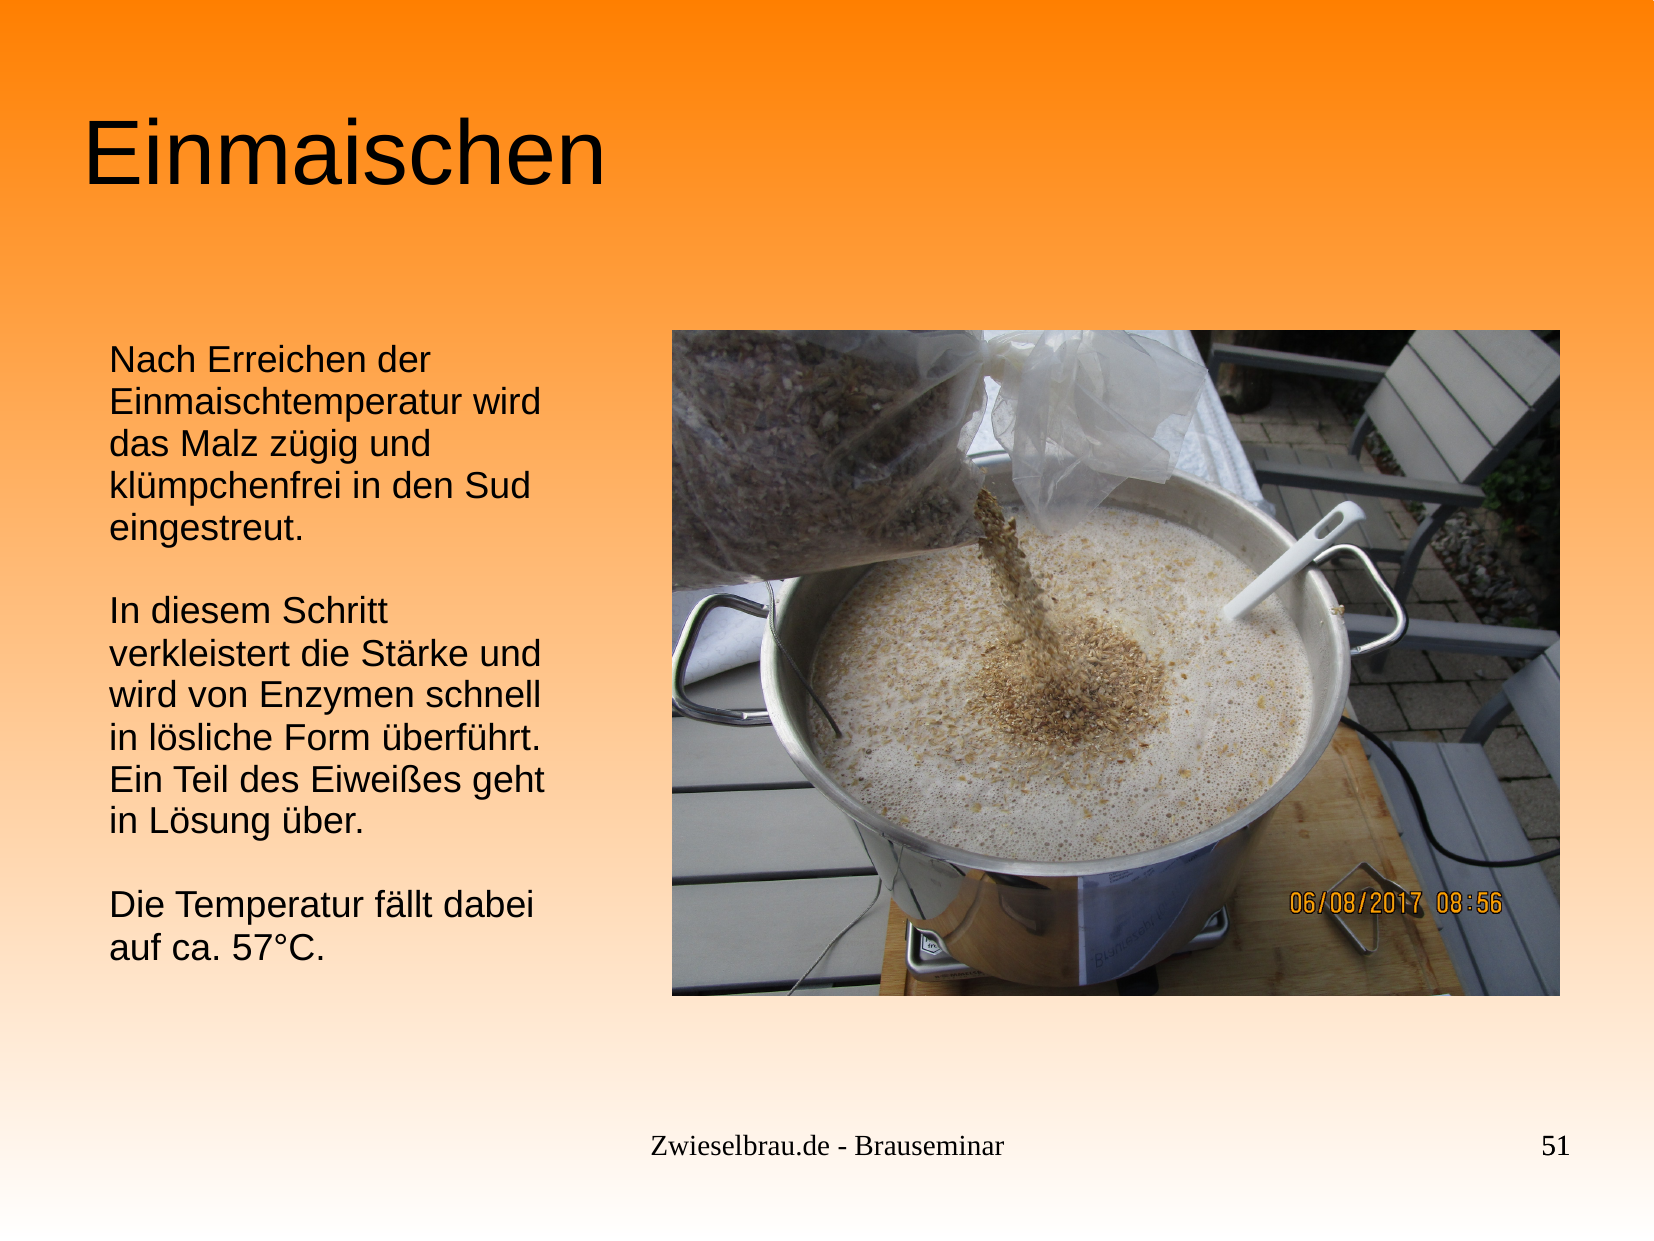

# Einmaischen
Nach Erreichen der Einmaischtemperatur wird das Malz zügig und klümpchenfrei in den Sud eingestreut.
In diesem Schritt verkleistert die Stärke und wird von Enzymen schnell in lösliche Form überführt. Ein Teil des Eiweißes geht in Lösung über.
Die Temperatur fällt dabei auf ca. 57°C.
Zwieselbrau.de - Brauseminar
51